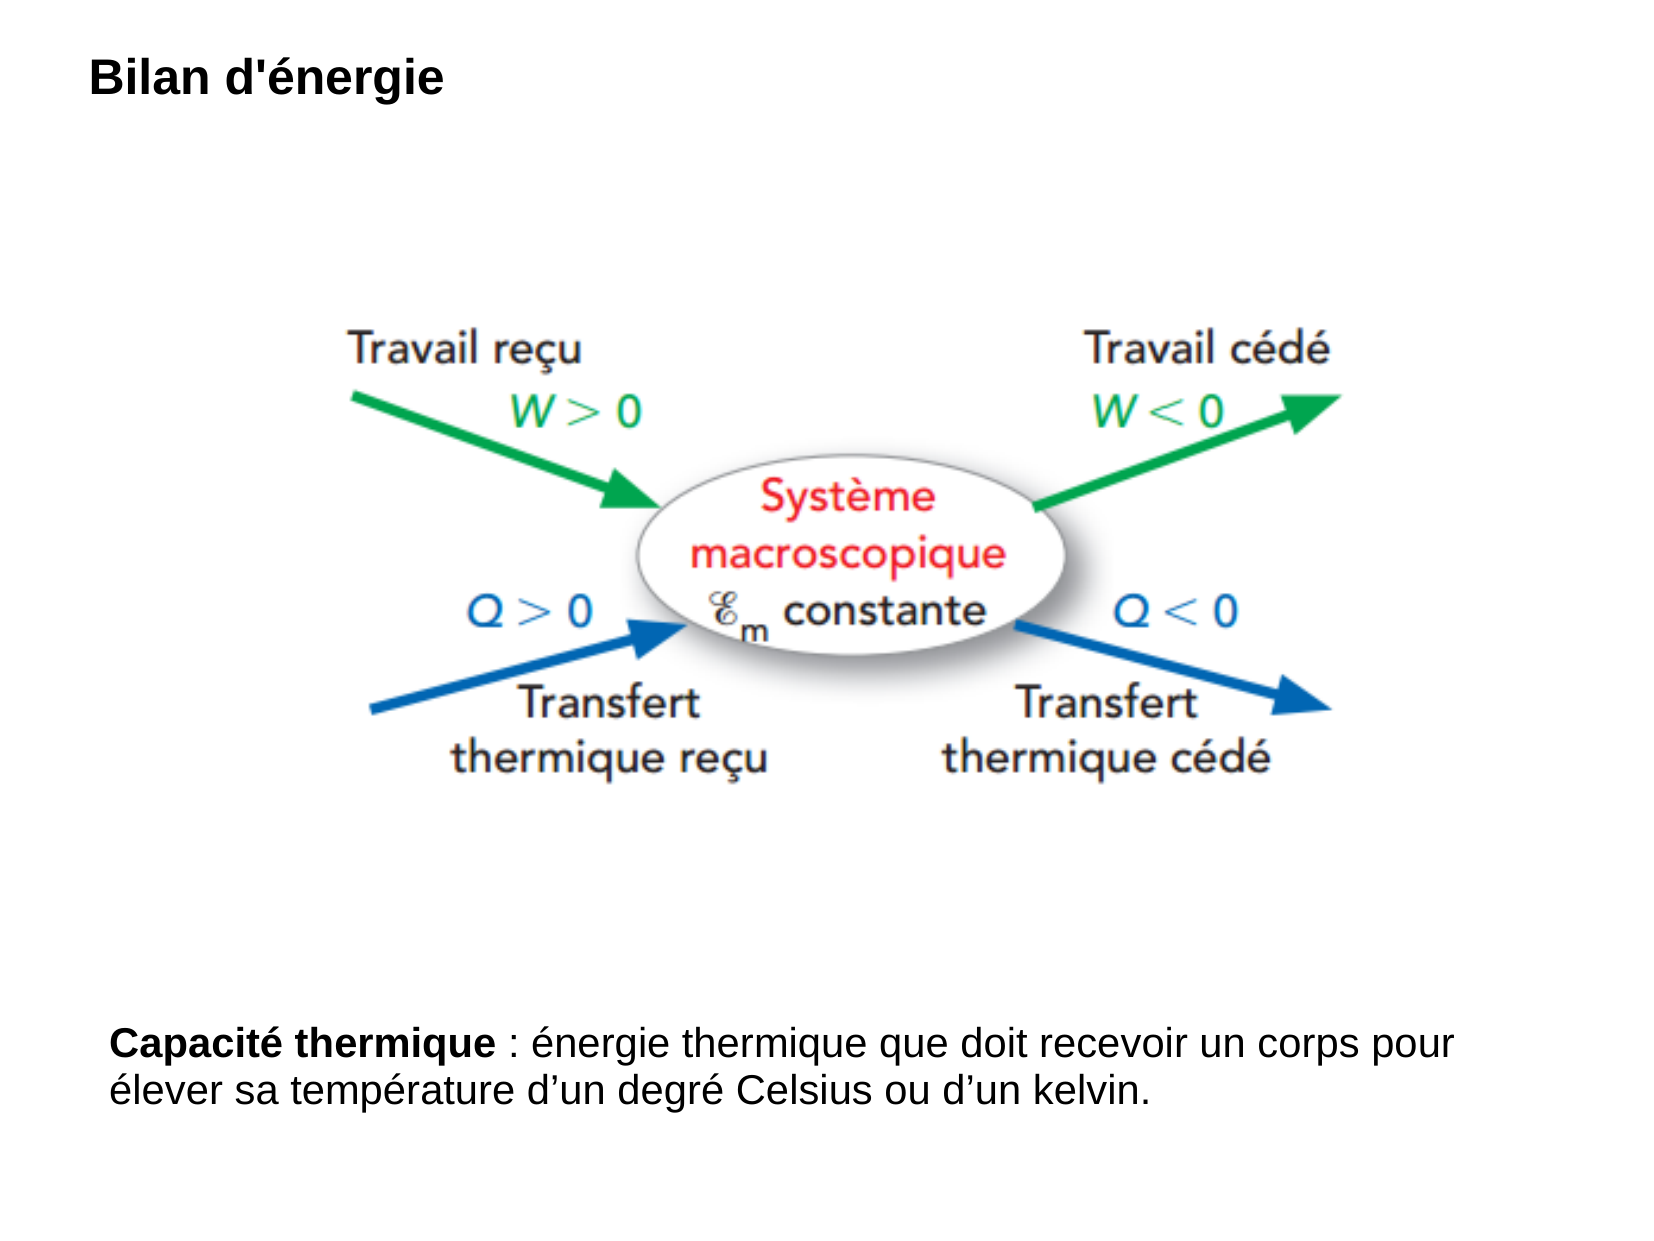

Bilan d'énergie
Capacité thermique : énergie thermique que doit recevoir un corps pour élever sa température d’un degré Celsius ou d’un kelvin.